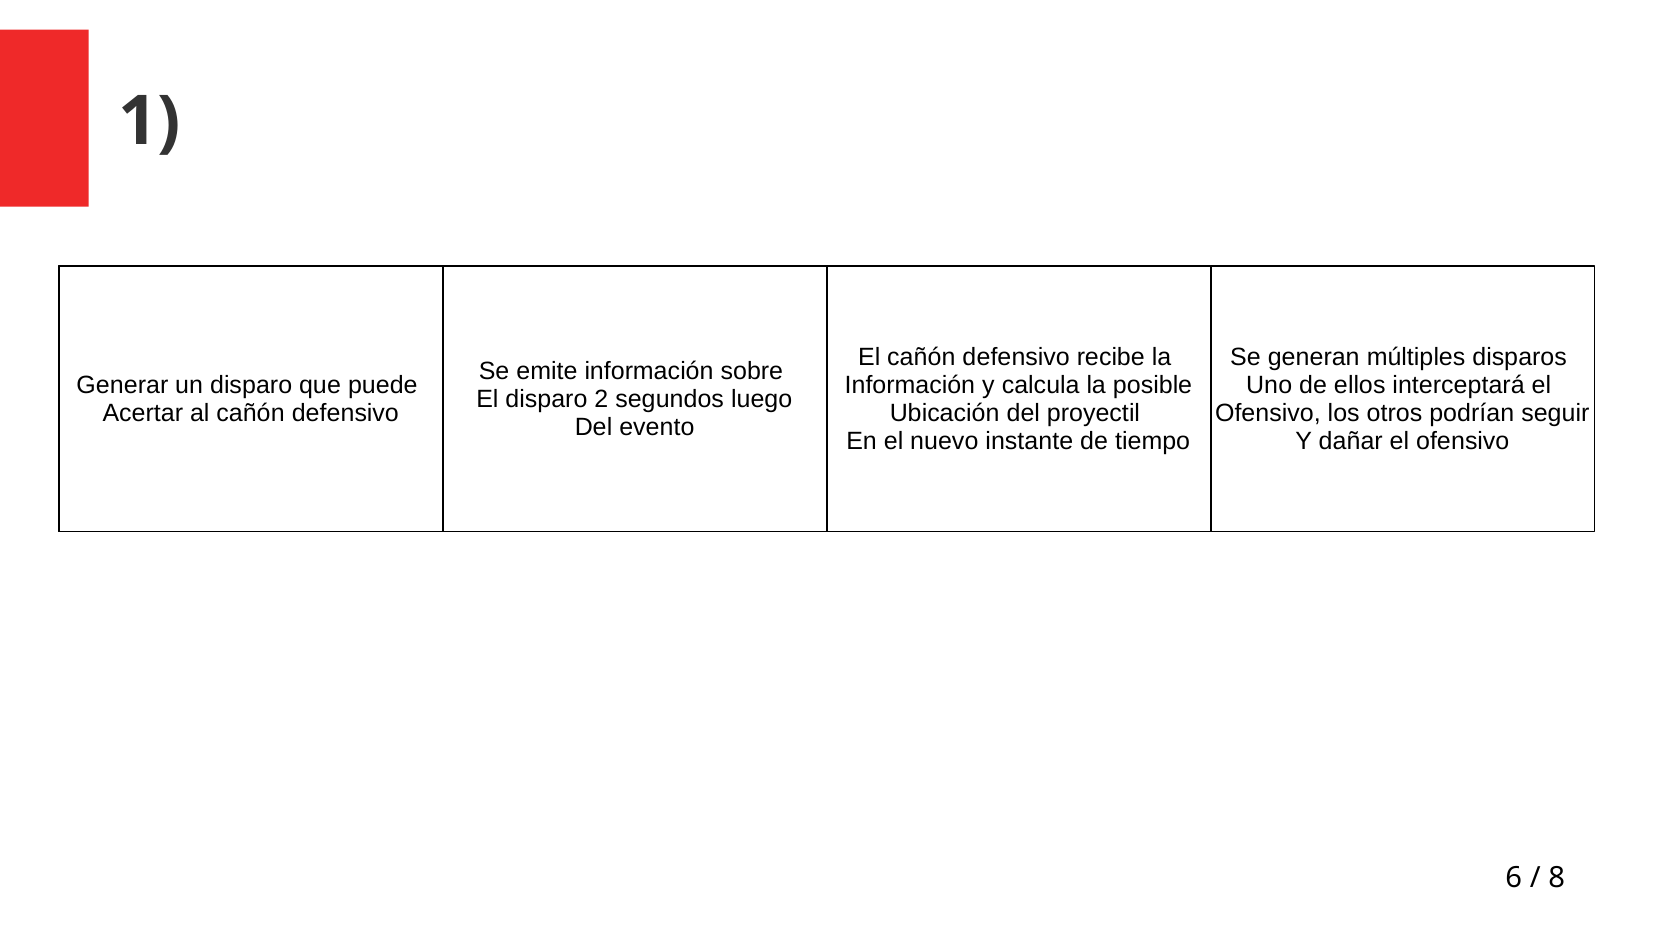

# 1)
Generar un disparo que puede
Acertar al cañón defensivo
Se emite información sobre
El disparo 2 segundos luego
Del evento
El cañón defensivo recibe la
Información y calcula la posible
Ubicación del proyectil
En el nuevo instante de tiempo
Se generan múltiples disparos
Uno de ellos interceptará el
Ofensivo, los otros podrían seguir
Y dañar el ofensivo
6